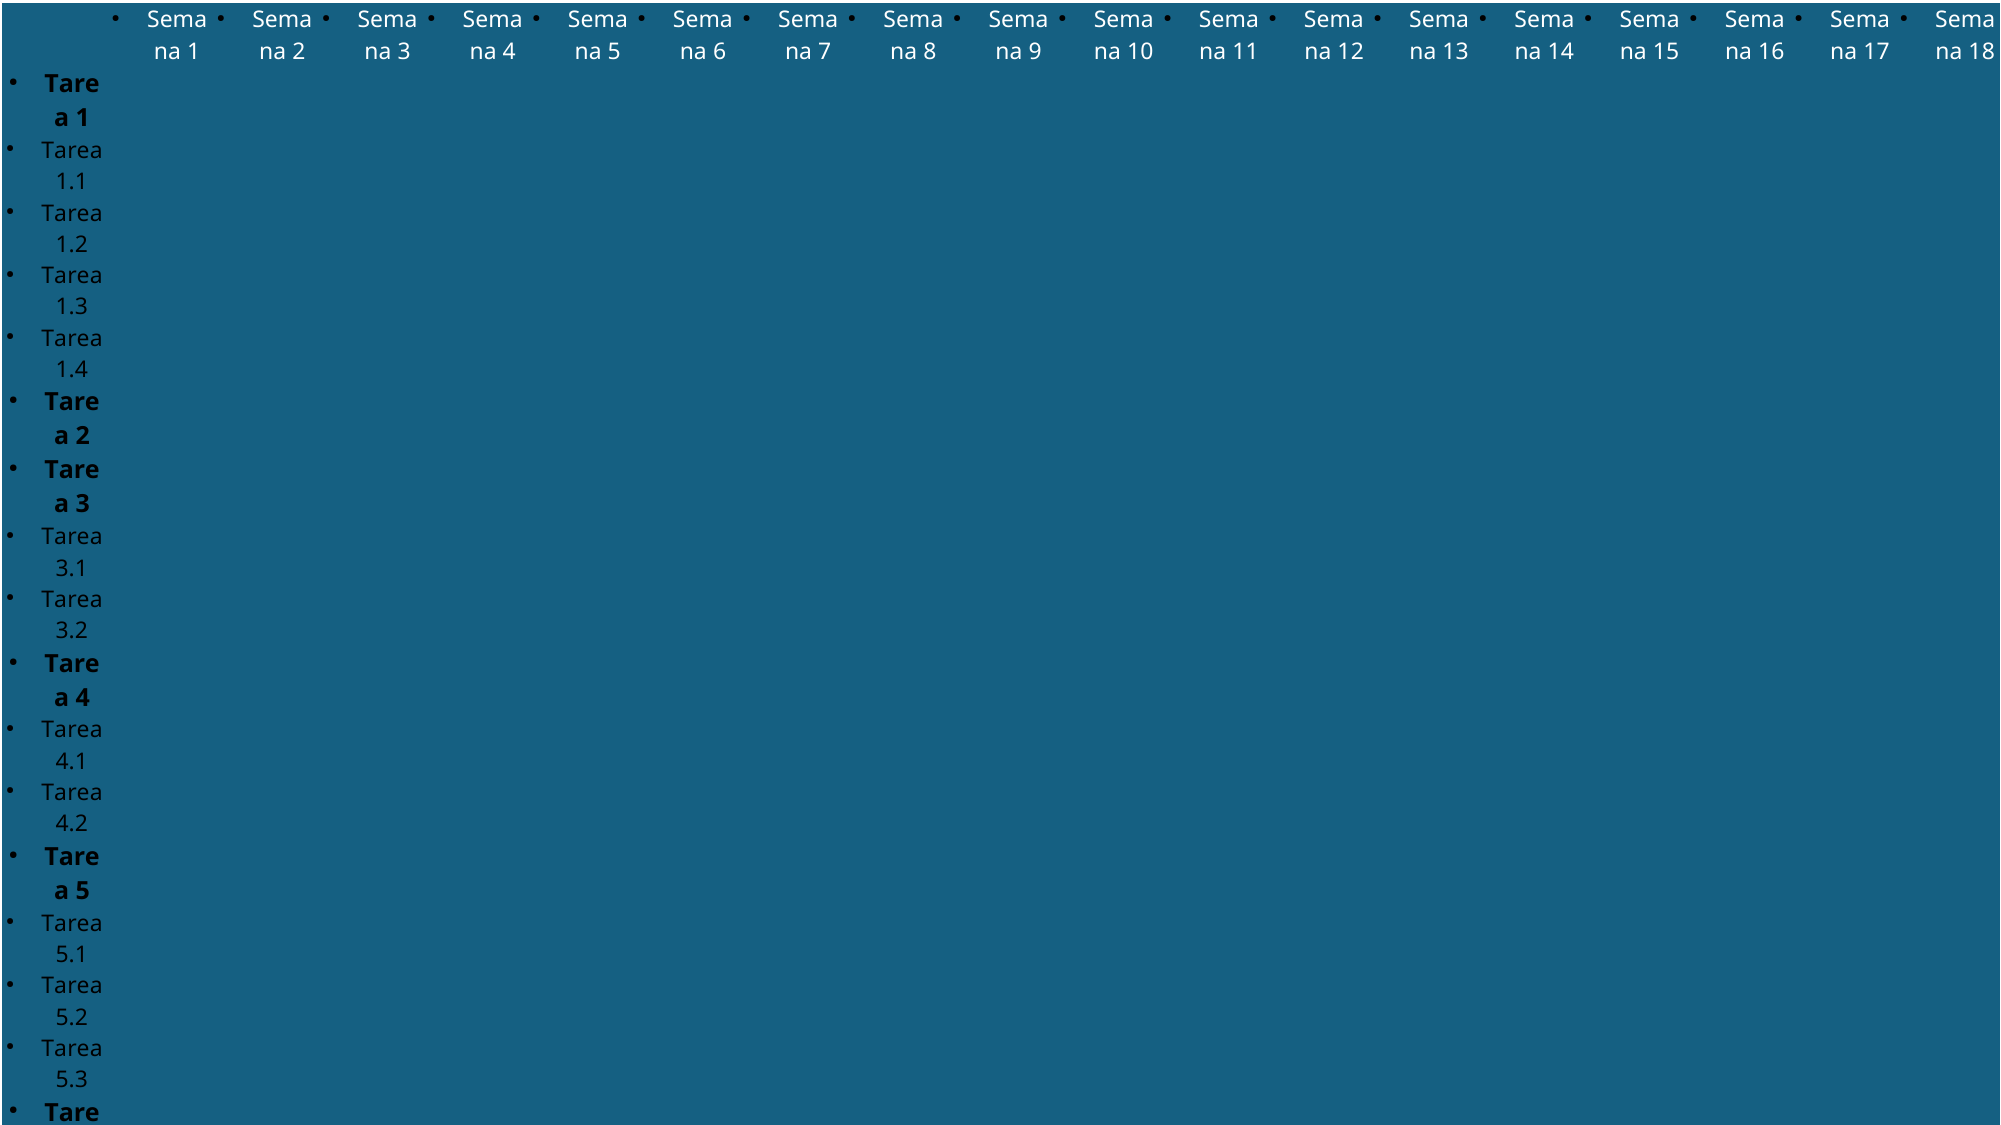

| | Semana 1 | Semana 2 | Semana 3 | Semana 4 | Semana 5 | Semana 6 | Semana 7 | Semana 8 | Semana 9 | Semana 10 | Semana 11 | Semana 12 | Semana 13 | Semana 14 | Semana 15 | Semana 16 | Semana 17 | Semana 18 |
| --- | --- | --- | --- | --- | --- | --- | --- | --- | --- | --- | --- | --- | --- | --- | --- | --- | --- | --- |
| Tarea 1 | | | | | | | | | | | | | | | | | | |
| Tarea 1.1 | | | | | | | | | | | | | | | | | | |
| Tarea 1.2 | | | | | | | | | | | | | | | | | | |
| Tarea 1.3 | | | | | | | | | | | | | | | | | | |
| Tarea 1.4 | | | | | | | | | | | | | | | | | | |
| Tarea 2 | | | | | | | | | | | | | | | | | | |
| Tarea 3 | | | | | | | | | | | | | | | | | | |
| Tarea 3.1 | | | | | | | | | | | | | | | | | | |
| Tarea 3.2 | | | | | | | | | | | | | | | | | | |
| Tarea 4 | | | | | | | | | | | | | | | | | | |
| Tarea 4.1 | | | | | | | | | | | | | | | | | | |
| Tarea 4.2 | | | | | | | | | | | | | | | | | | |
| Tarea 5 | | | | | | | | | | | | | | | | | | |
| Tarea 5.1 | | | | | | | | | | | | | | | | | | |
| Tarea 5.2 | | | | | | | | | | | | | | | | | | |
| Tarea 5.3 | | | | | | | | | | | | | | | | | | |
| Tarea 6 | | | | | | | | | | | | | | | | | | |
| Tarea 6.1 | | | | | | | | | | | | | | | | | | |
| Tarea 6.2 | | | | | | | | | | | | | | | | | | |